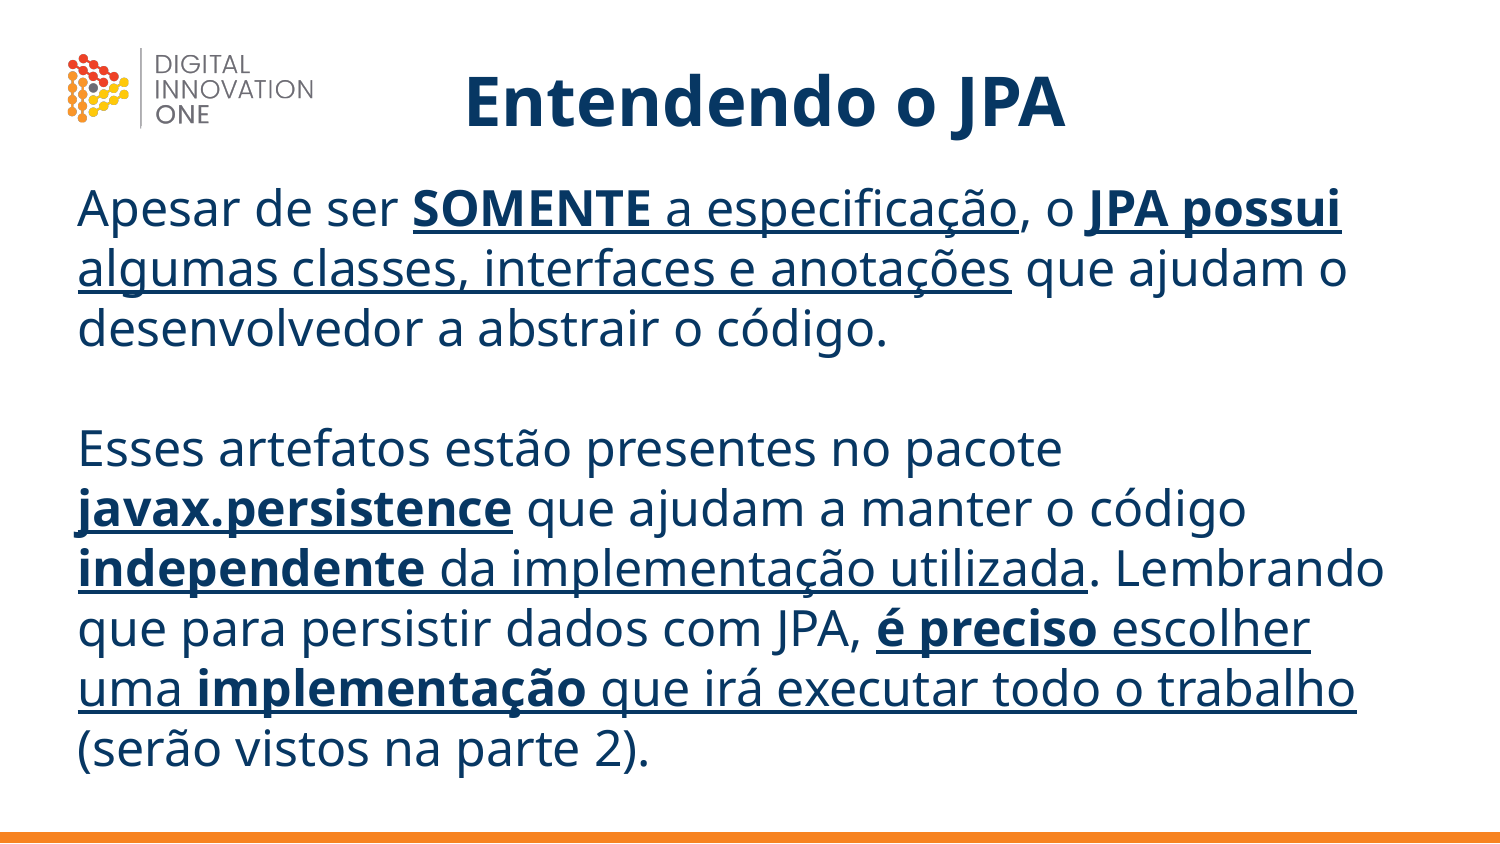

# Entendendo o JPA
Apesar de ser SOMENTE a especificação, o JPA possui algumas classes, interfaces e anotações que ajudam o desenvolvedor a abstrair o código.
Esses artefatos estão presentes no pacote javax.persistence que ajudam a manter o código independente da implementação utilizada. Lembrando que para persistir dados com JPA, é preciso escolher uma implementação que irá executar todo o trabalho (serão vistos na parte 2).